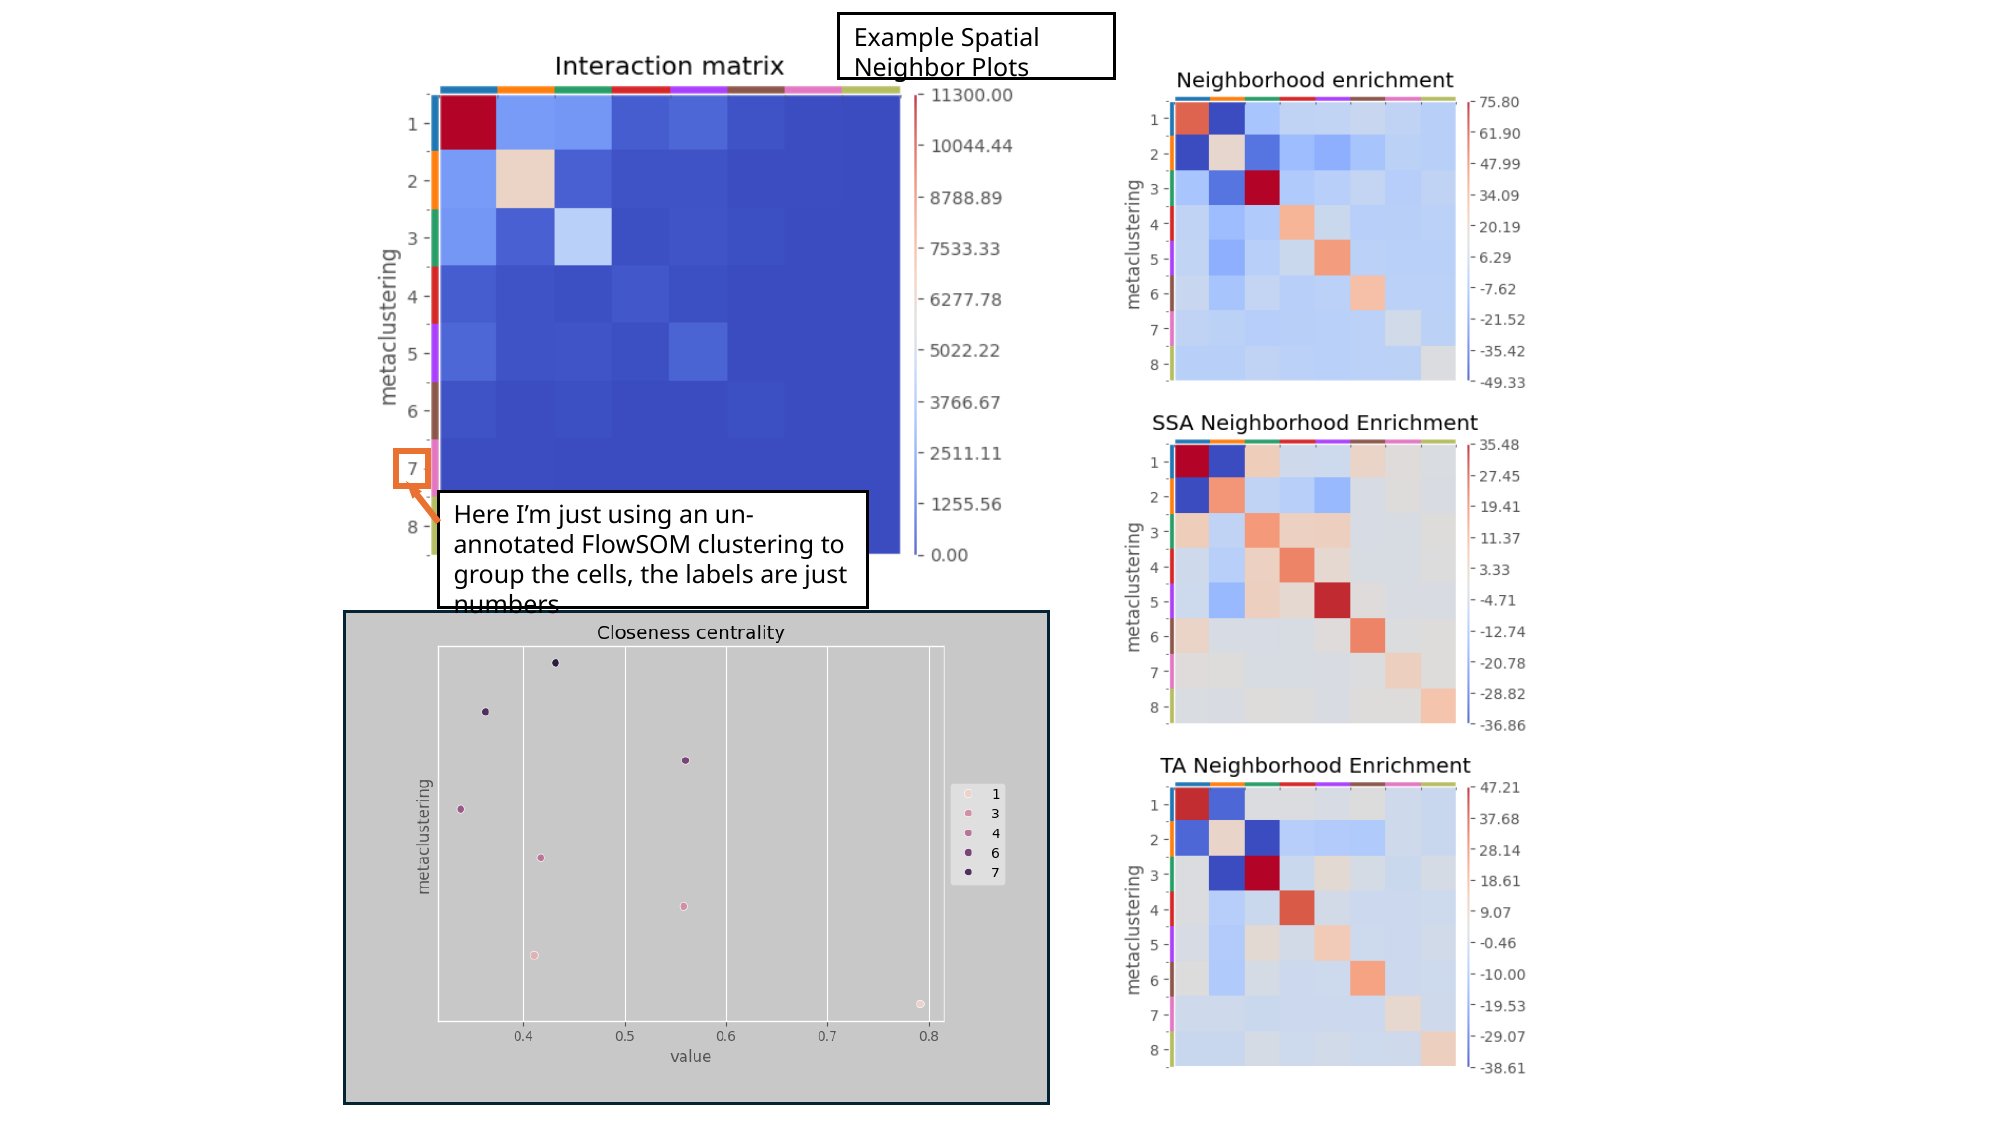

Example Spatial Neighbor Plots
Here I’m just using an un-annotated FlowSOM clustering to group the cells, the labels are just numbers